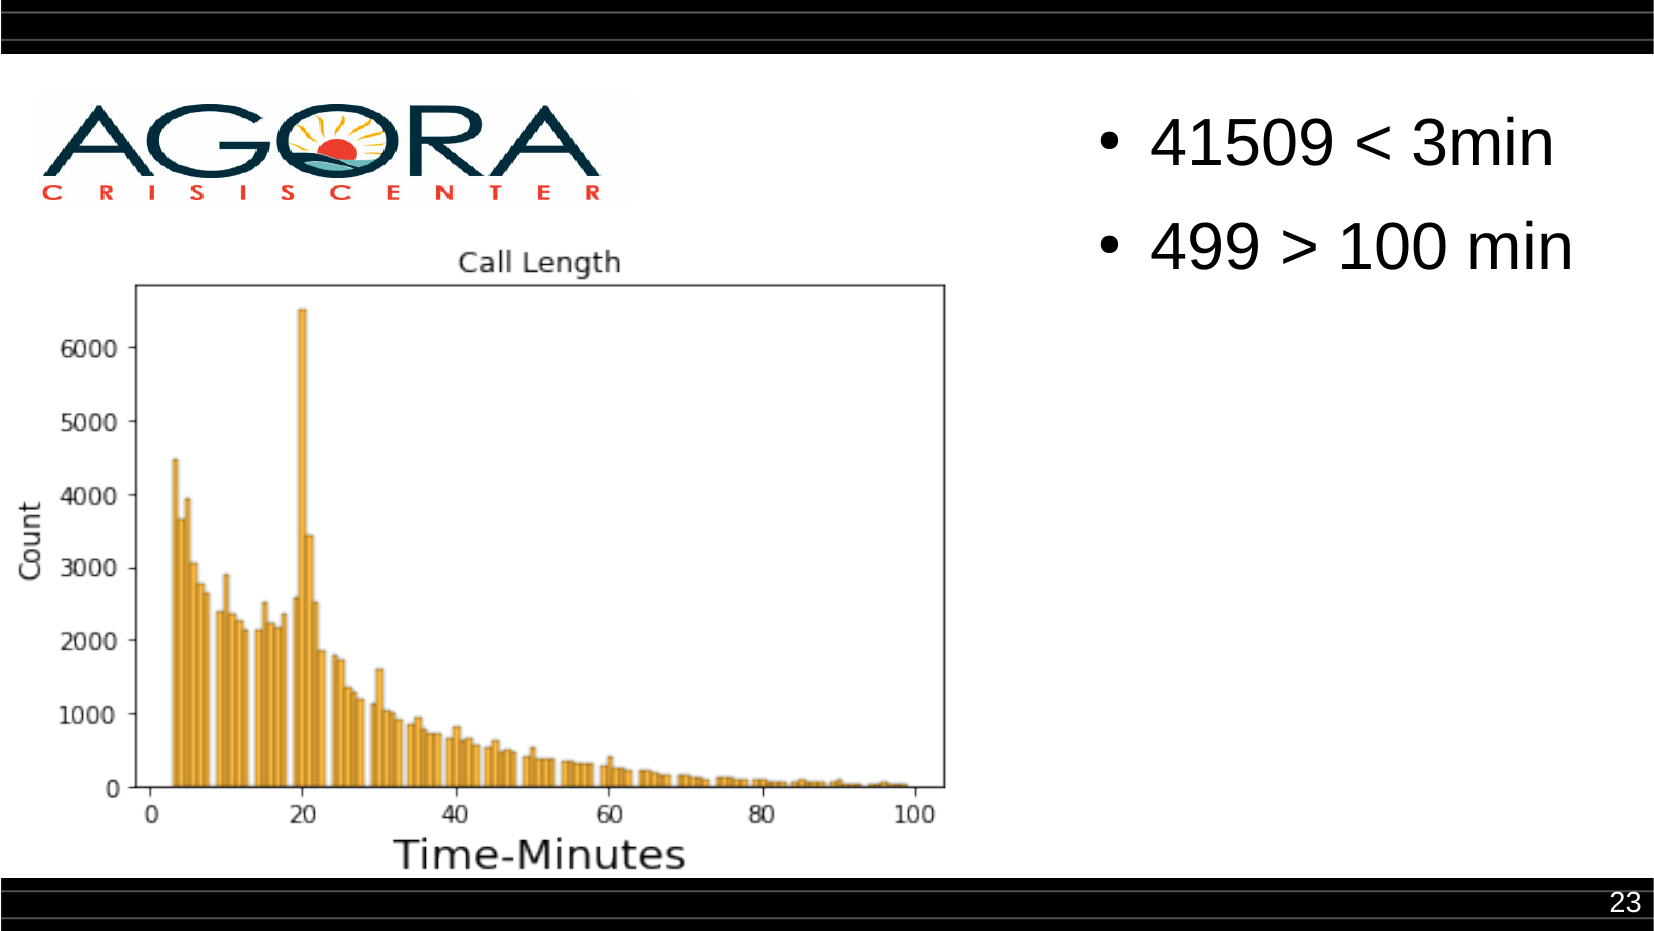

# 41509 < 3min
499 > 100 min